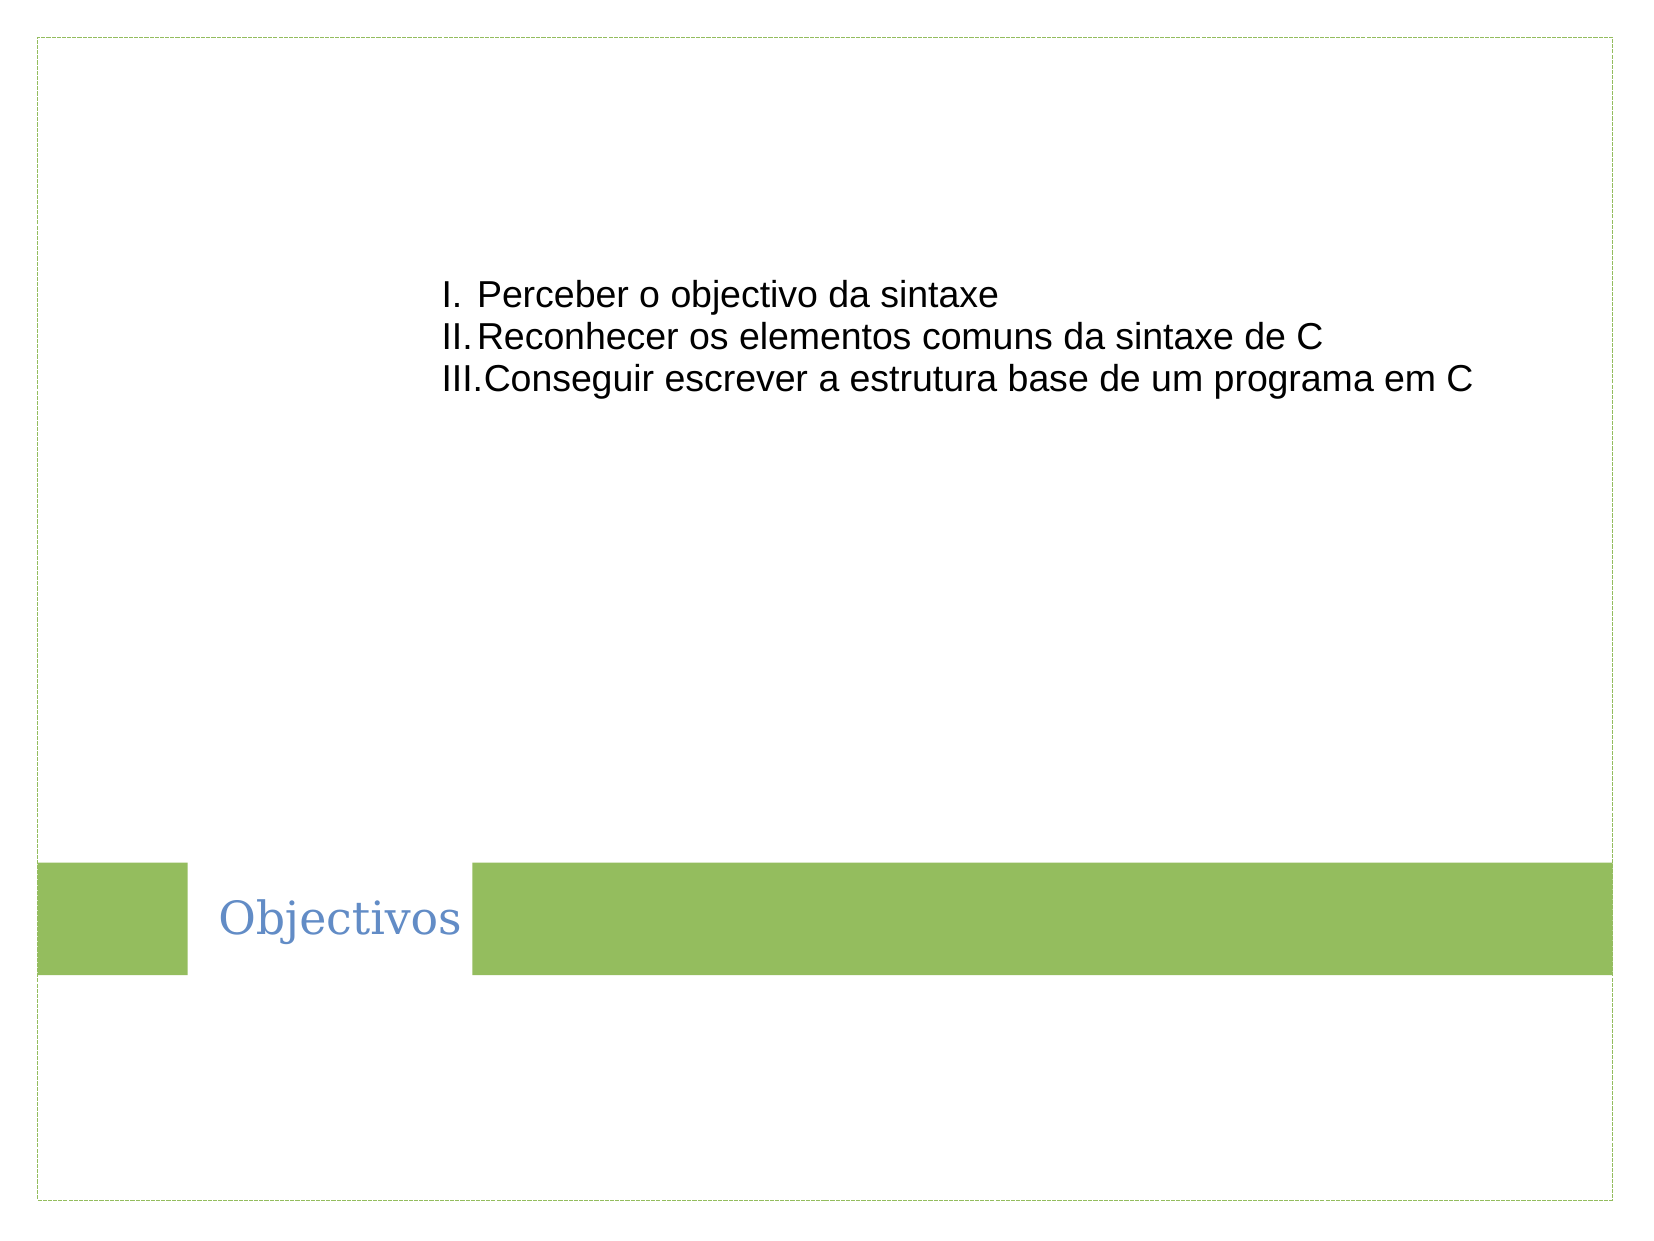

Perceber o objectivo da sintaxe
Reconhecer os elementos comuns da sintaxe de C
Conseguir escrever a estrutura base de um programa em C
Objectivos